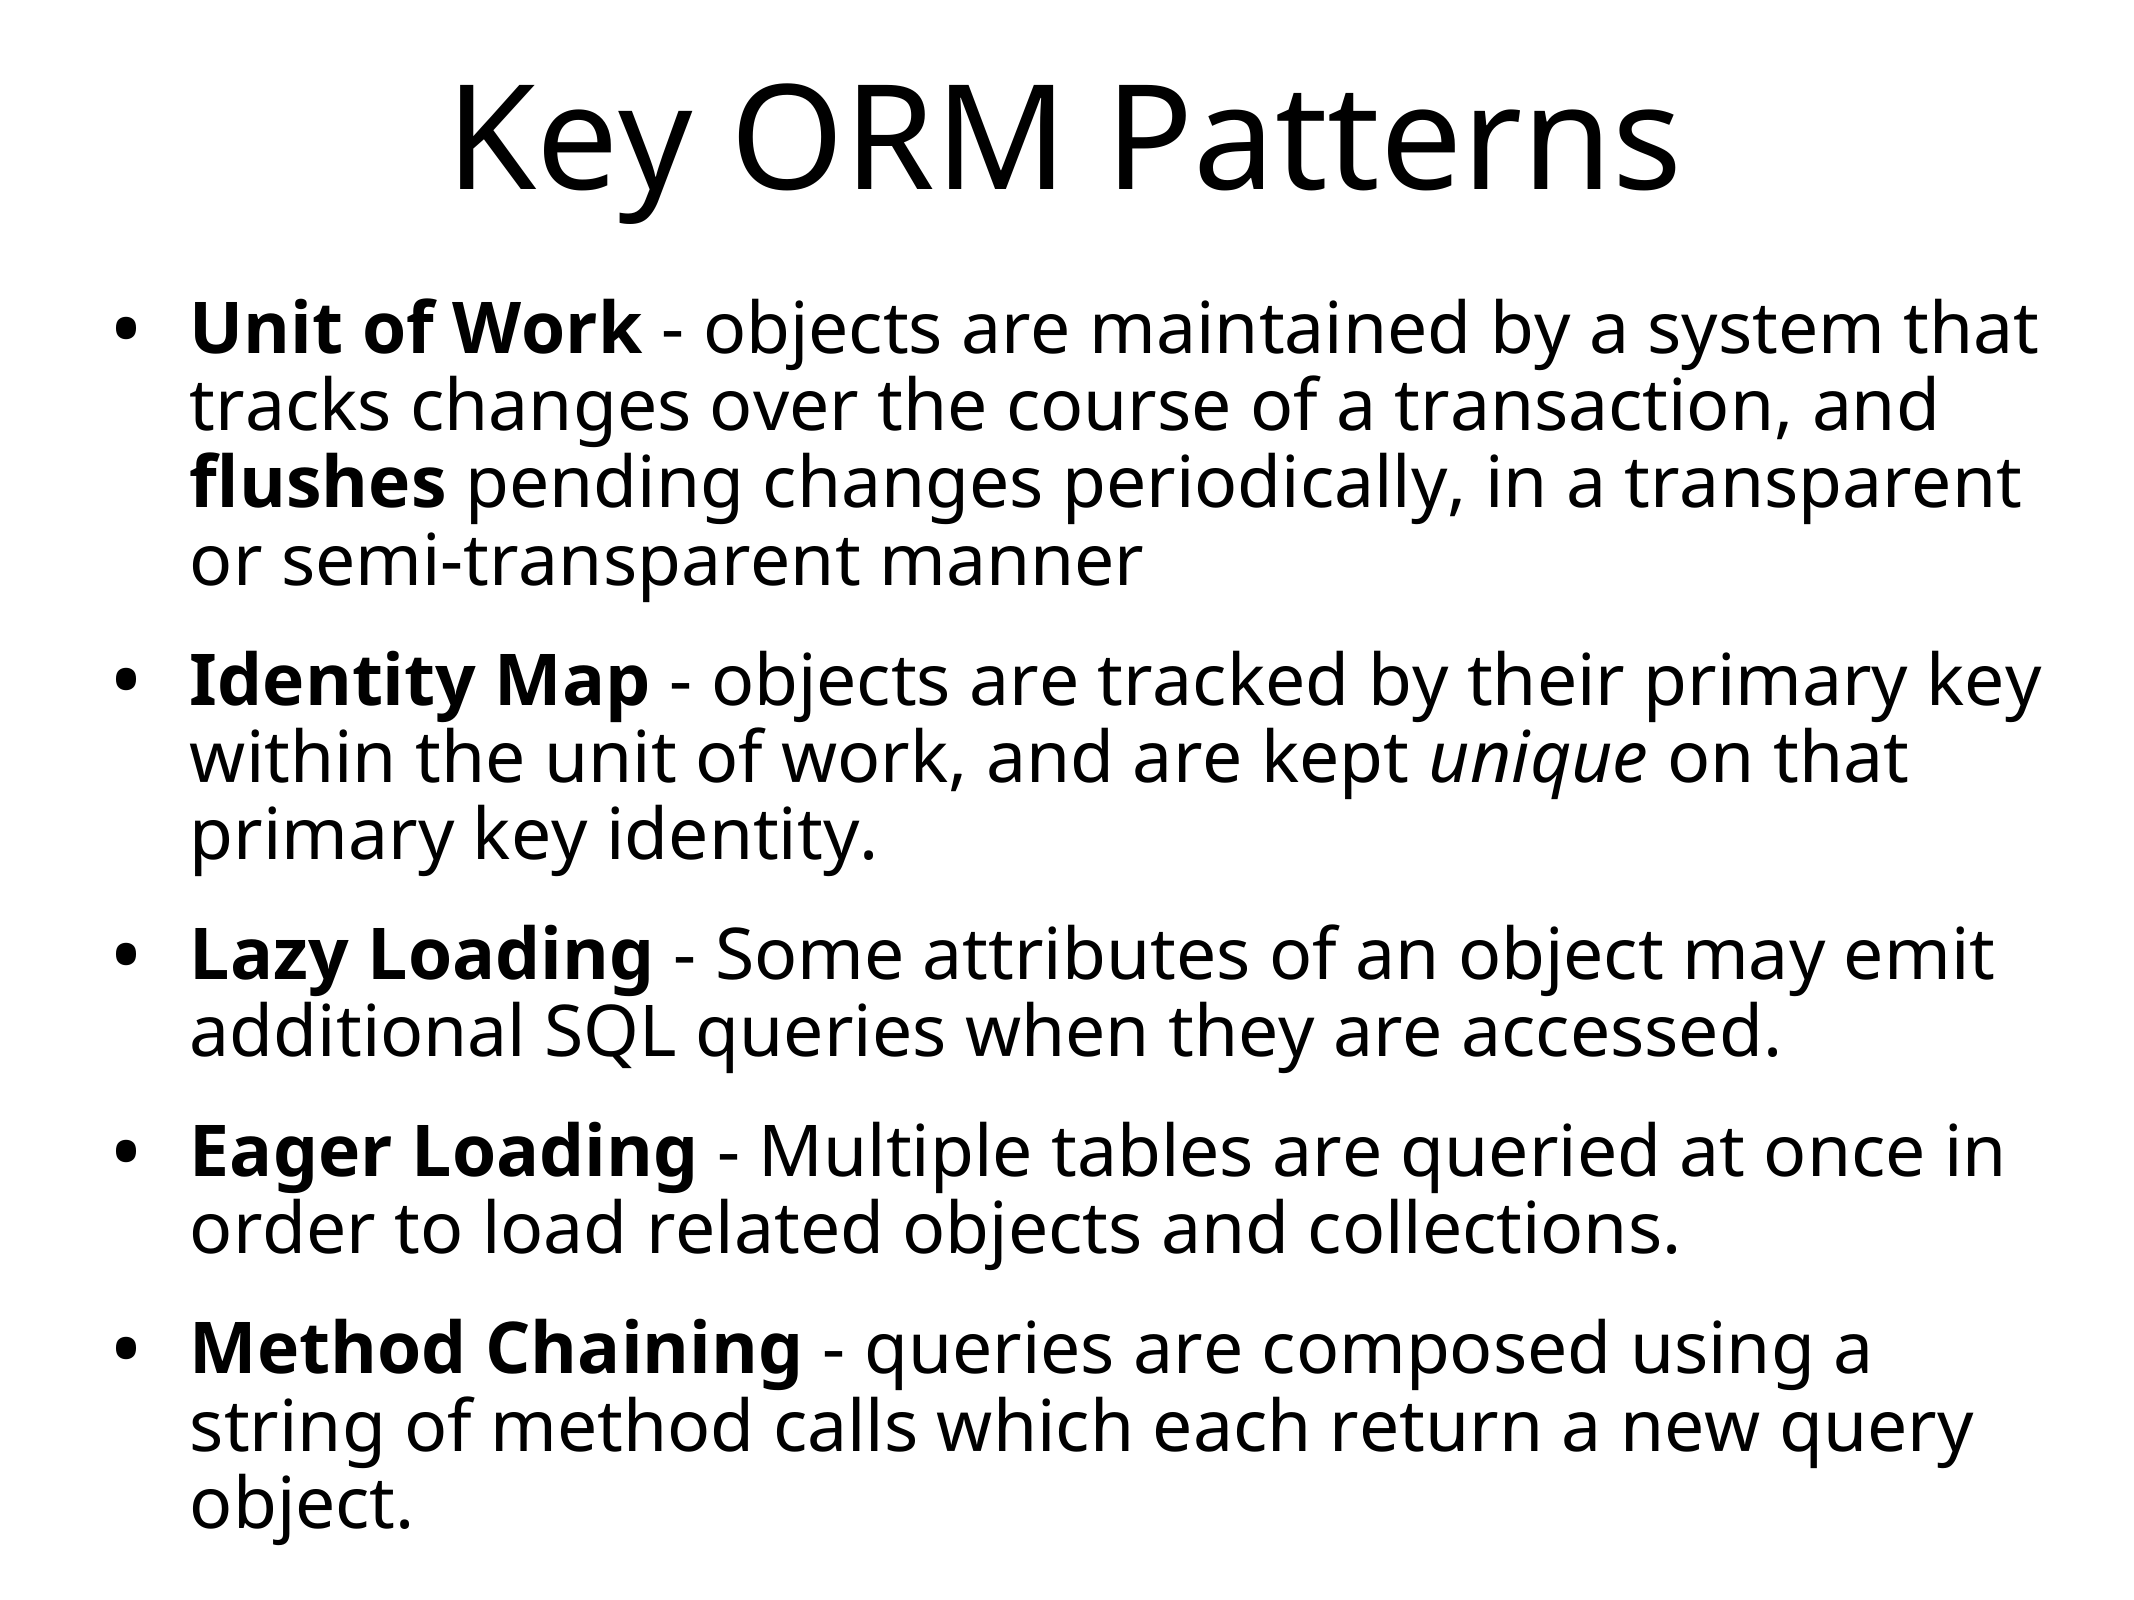

# Key ORM Patterns
Unit of Work - objects are maintained by a system that tracks changes over the course of a transaction, and flushes pending changes periodically, in a transparent or semi-transparent manner
Identity Map - objects are tracked by their primary key within the unit of work, and are kept unique on that primary key identity.
Lazy Loading - Some attributes of an object may emit additional SQL queries when they are accessed.
Eager Loading - Multiple tables are queried at once in order to load related objects and collections.
Method Chaining - queries are composed using a string of method calls which each return a new query object.